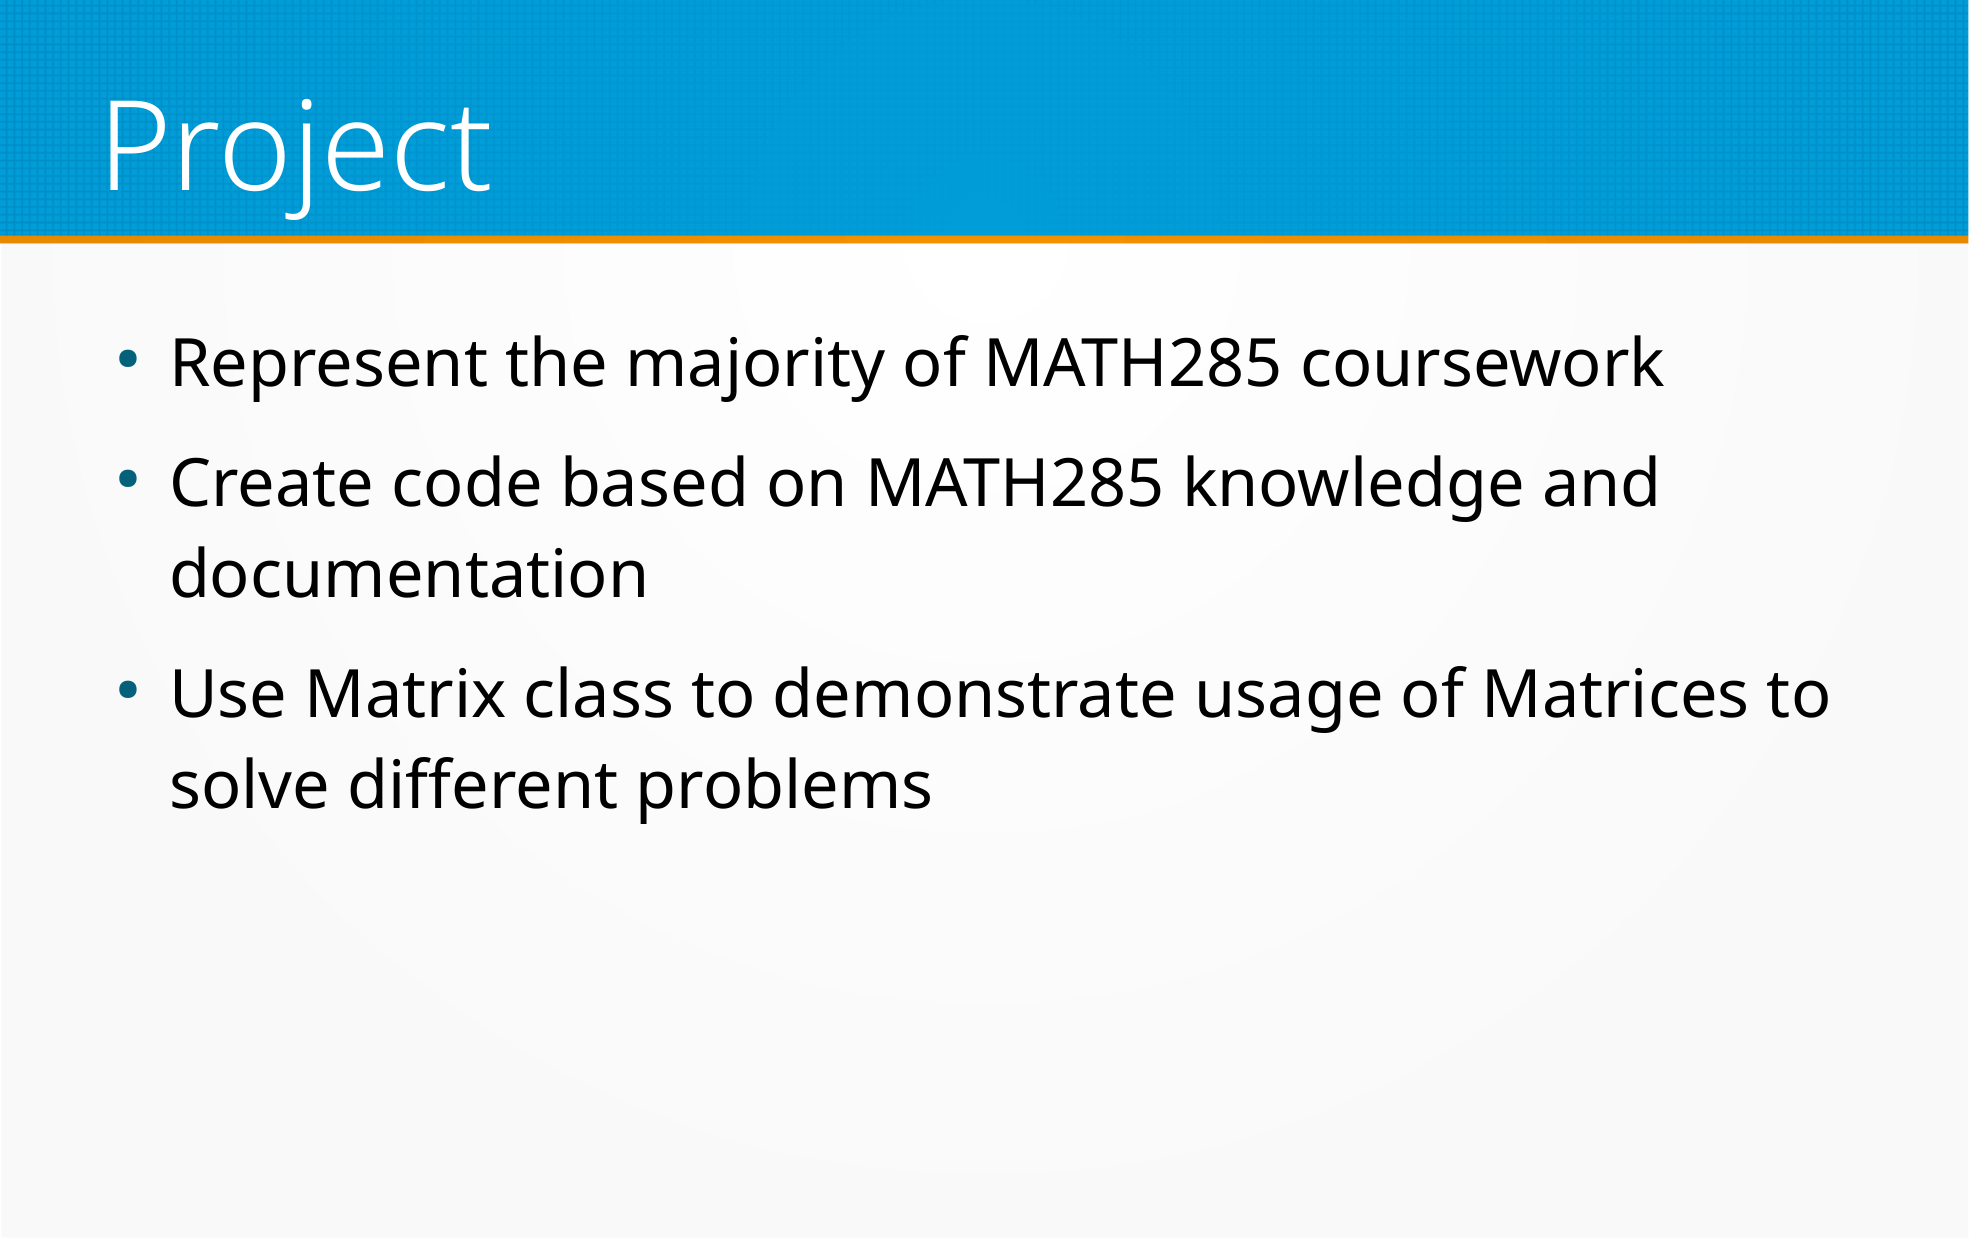

# Project
Represent the majority of MATH285 coursework
Create code based on MATH285 knowledge and documentation
Use Matrix class to demonstrate usage of Matrices to solve different problems